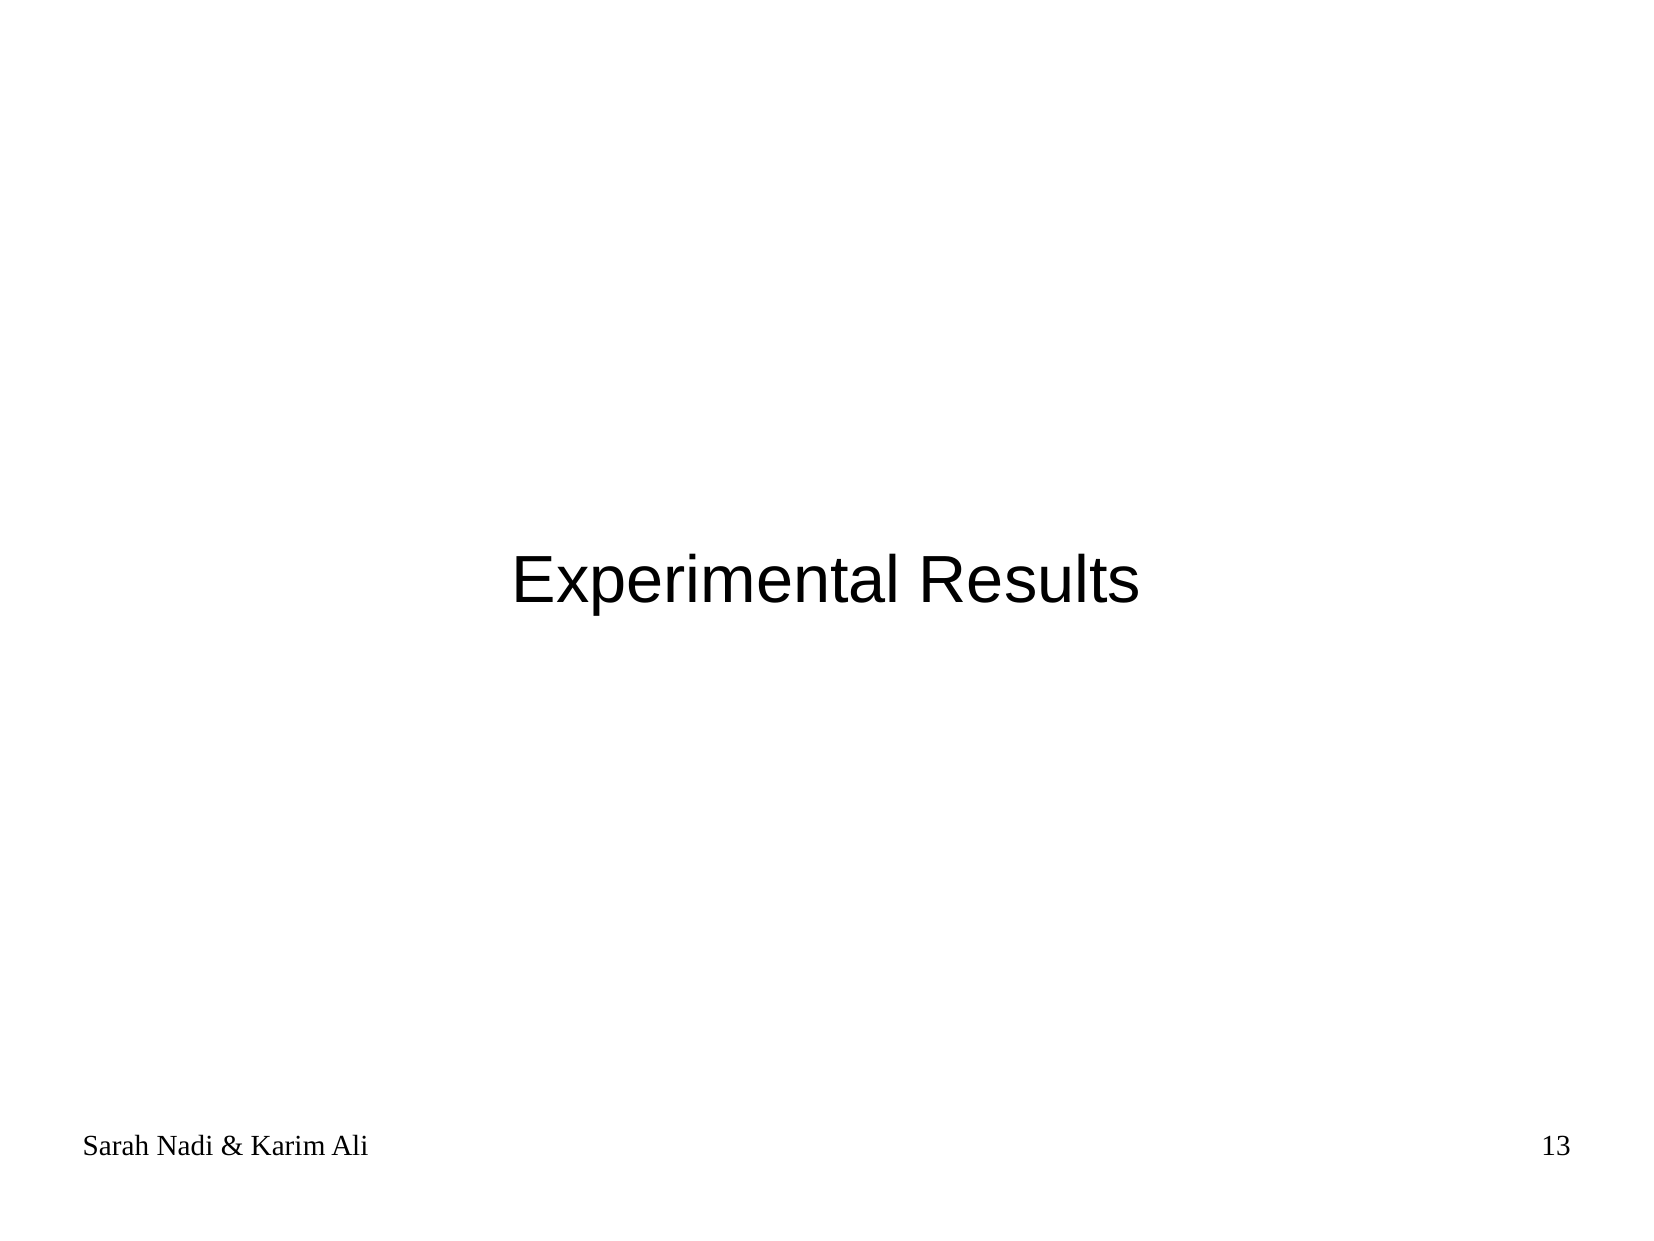

# Experimental Results
Sarah Nadi & Karim Ali
13